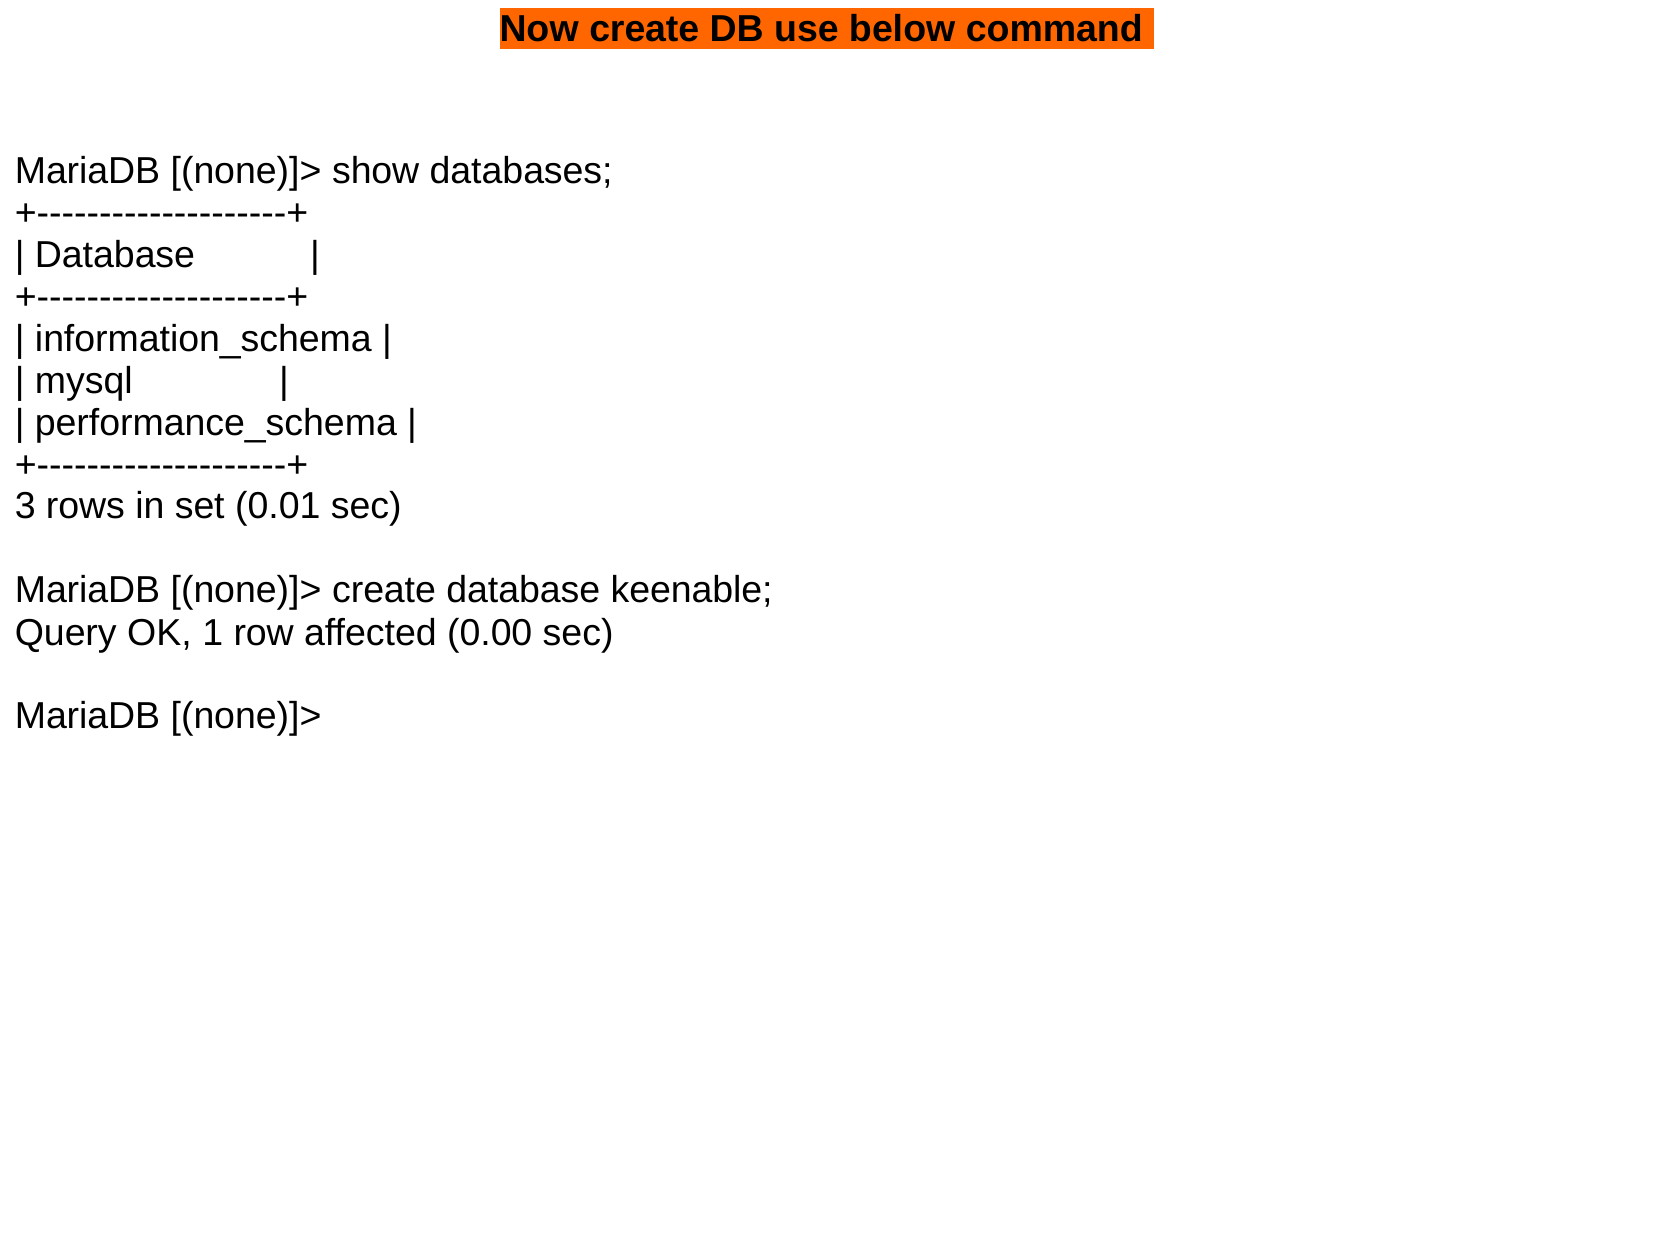

Now create DB use below command
MariaDB [(none)]> show databases;
+--------------------+
| Database |
+--------------------+
| information_schema |
| mysql |
| performance_schema |
+--------------------+
3 rows in set (0.01 sec)
MariaDB [(none)]> create database keenable;
Query OK, 1 row affected (0.00 sec)
MariaDB [(none)]>